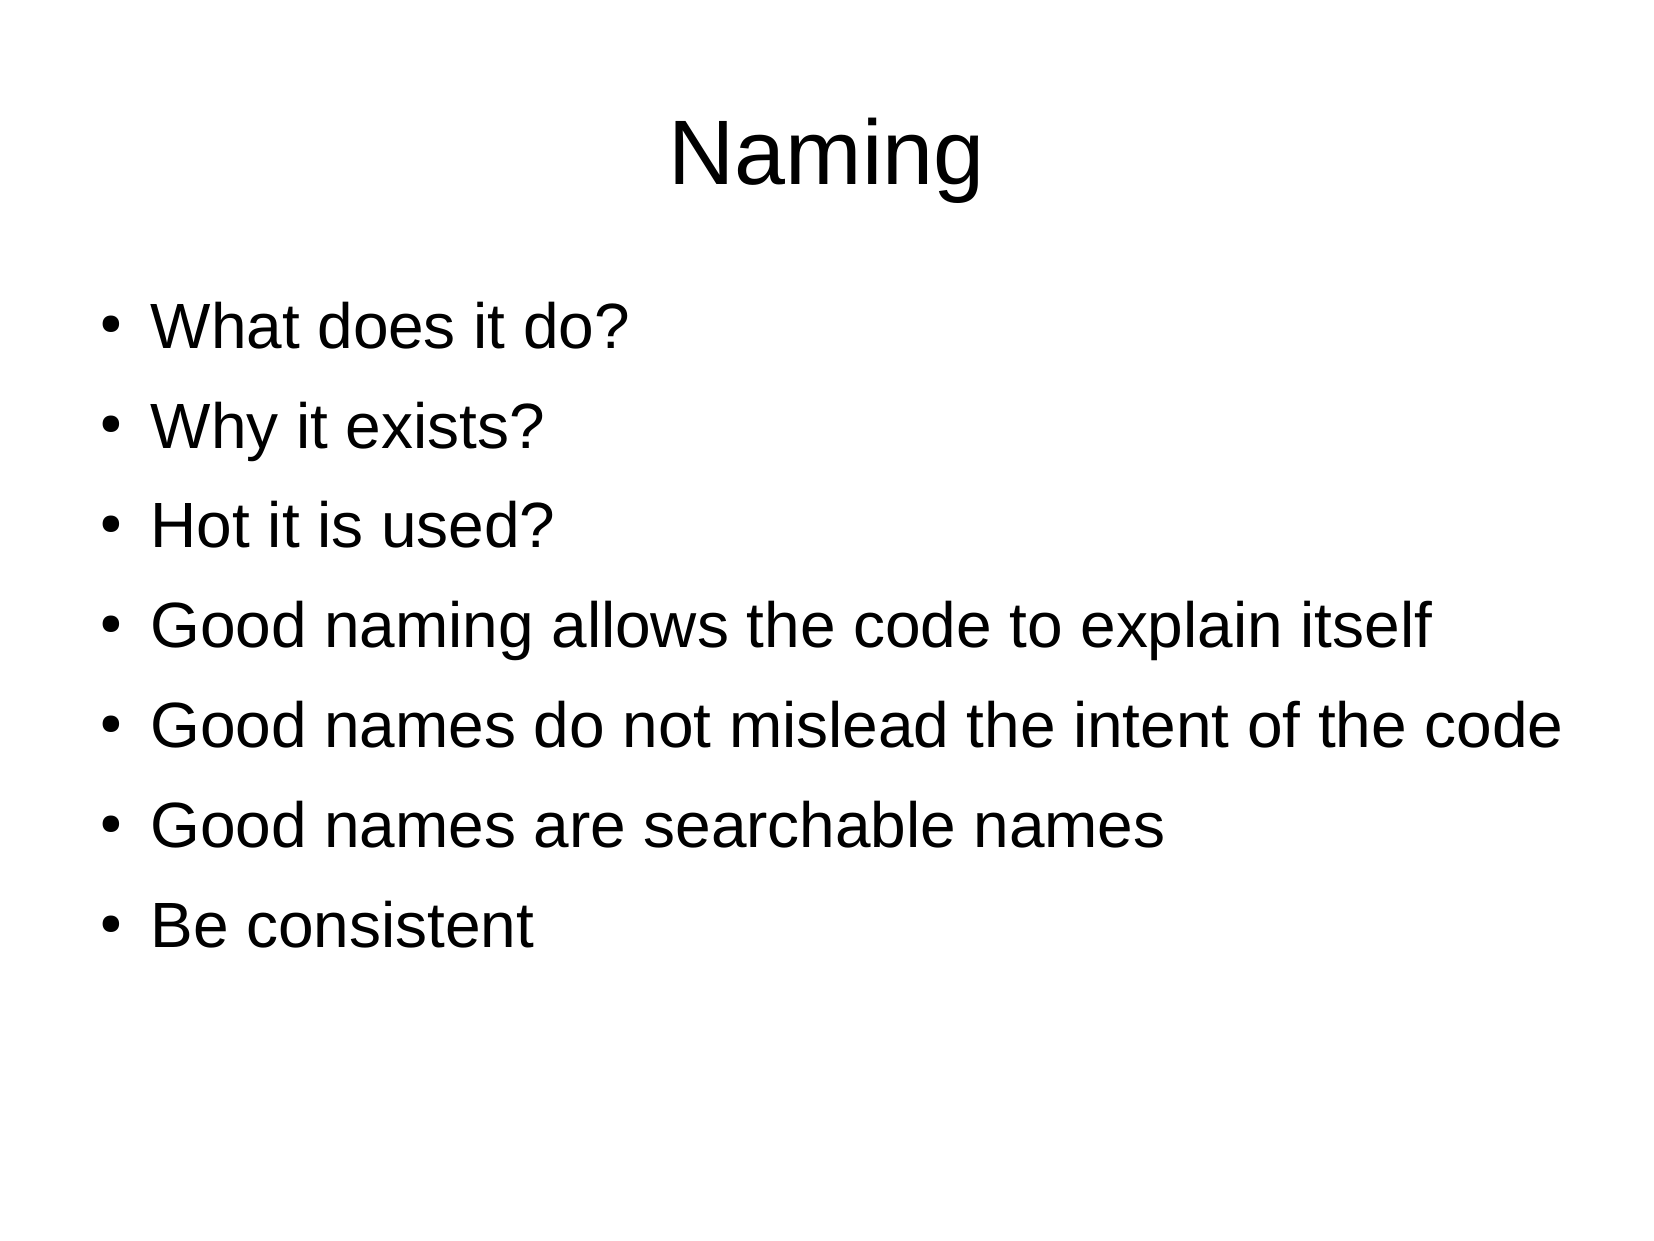

# Naming
What does it do?
Why it exists?
Hot it is used?
Good naming allows the code to explain itself
Good names do not mislead the intent of the code
Good names are searchable names
Be consistent